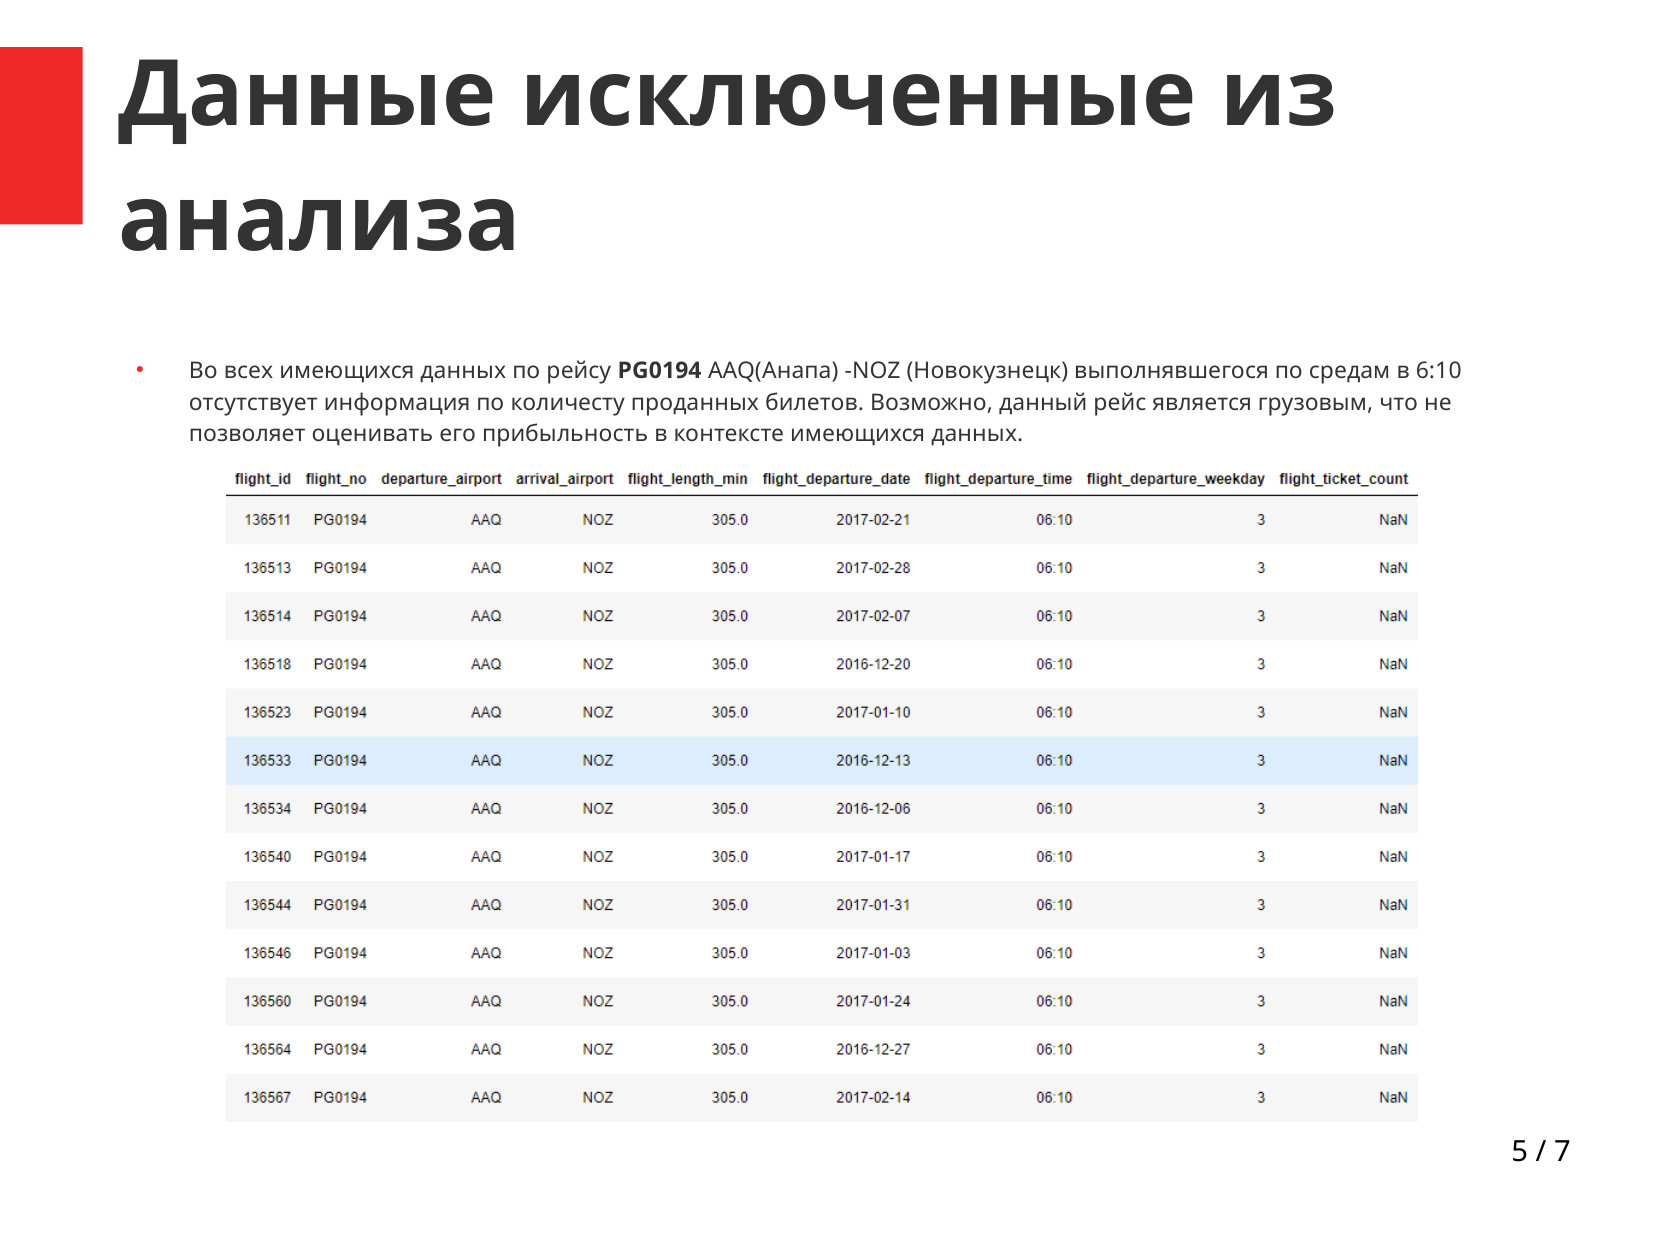

# Данные исключенные из анализа
Во всех имеющихся данных по рейсу PG0194 AAQ(Анапа) -NOZ (Новокузнецк) выполнявшегося по средам в 6:10 отсутствует информация по количесту проданных билетов. Возможно, данный рейс является грузовым, что не позволяет оценивать его прибыльность в контексте имеющихся данных.
5